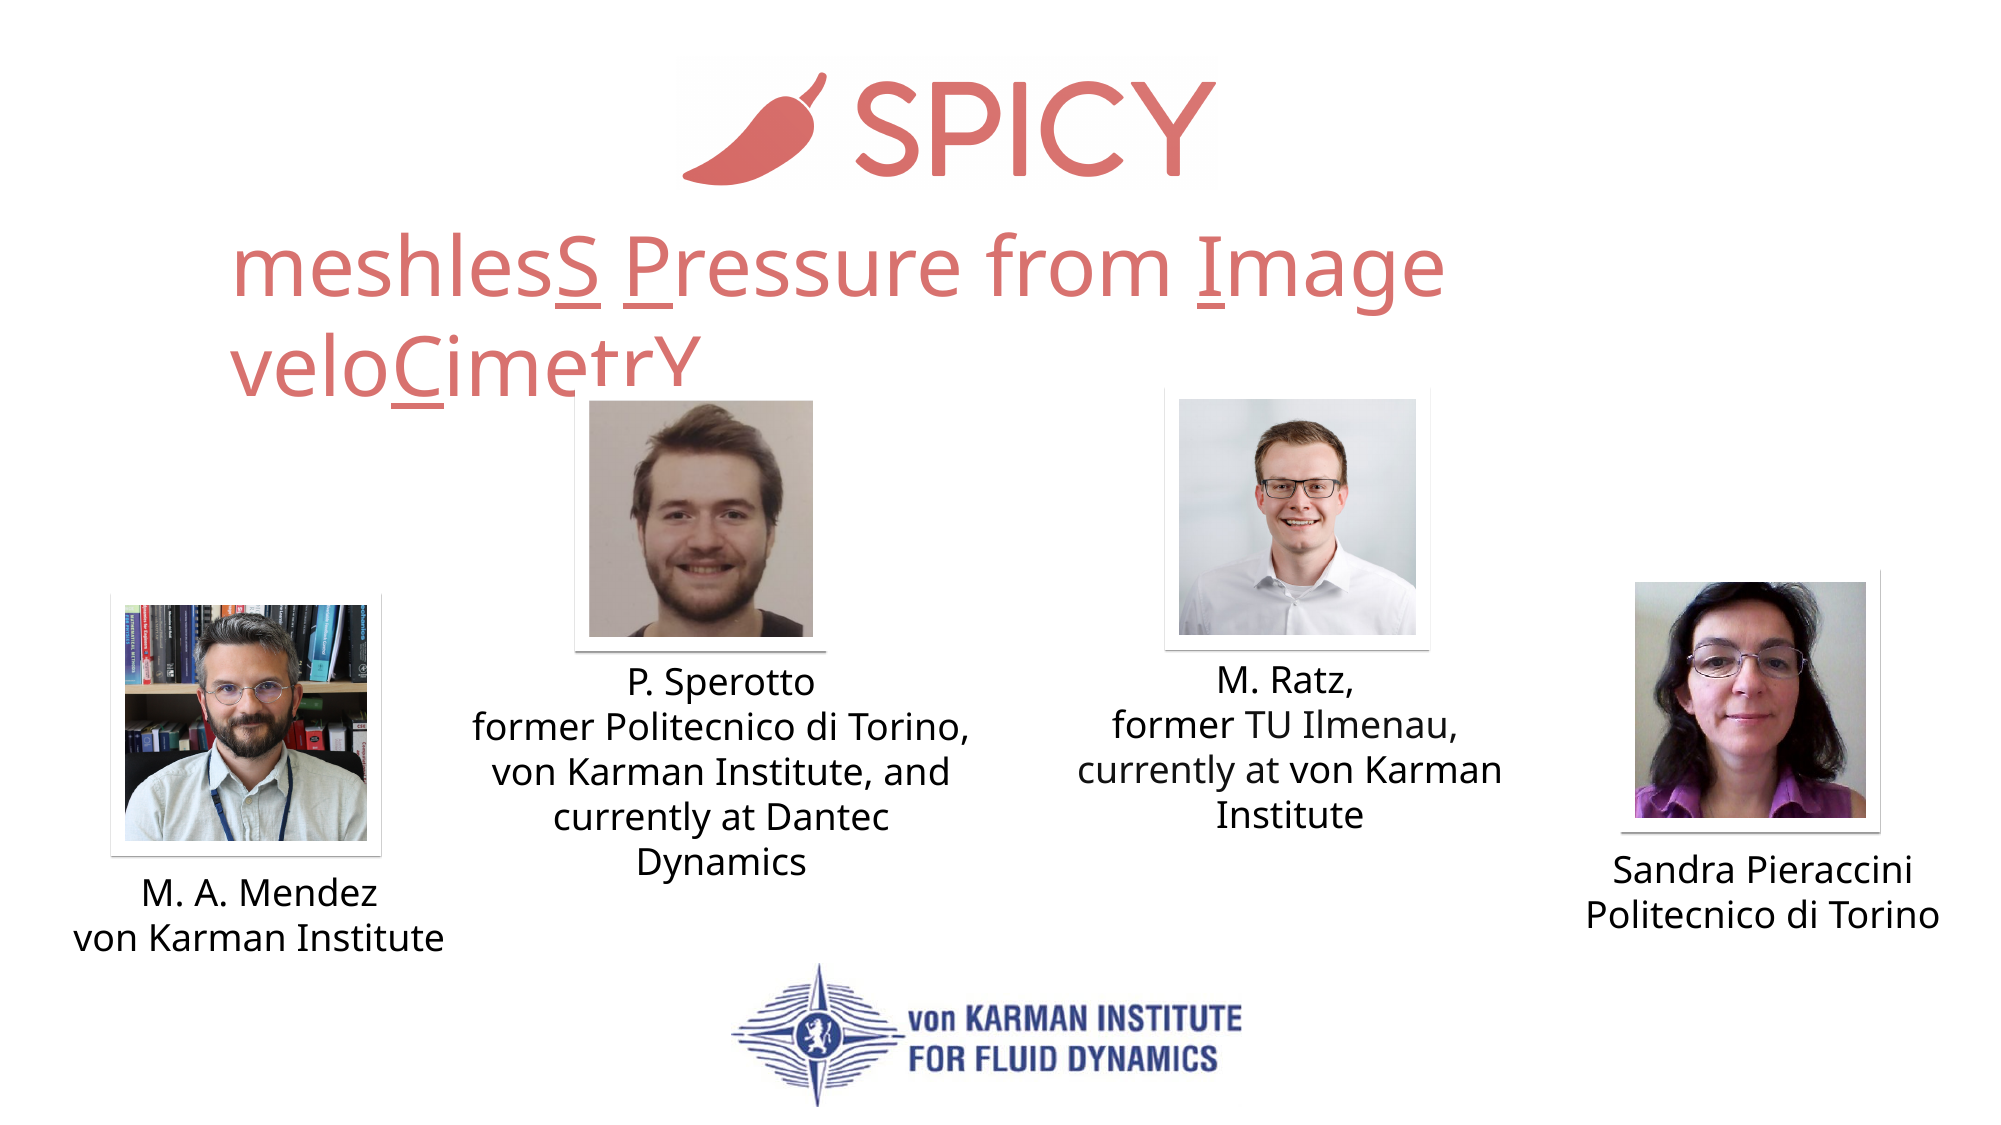

meshlesS Pressure from Image veloCimetrY
M. Ratz,
former TU Ilmenau,
currently at von Karman Institute
P. Sperotto
former Politecnico di Torino, von Karman Institute, and currently at Dantec Dynamics
Sandra Pieraccini
Politecnico di Torino
M. A. Mendez
von Karman Institute